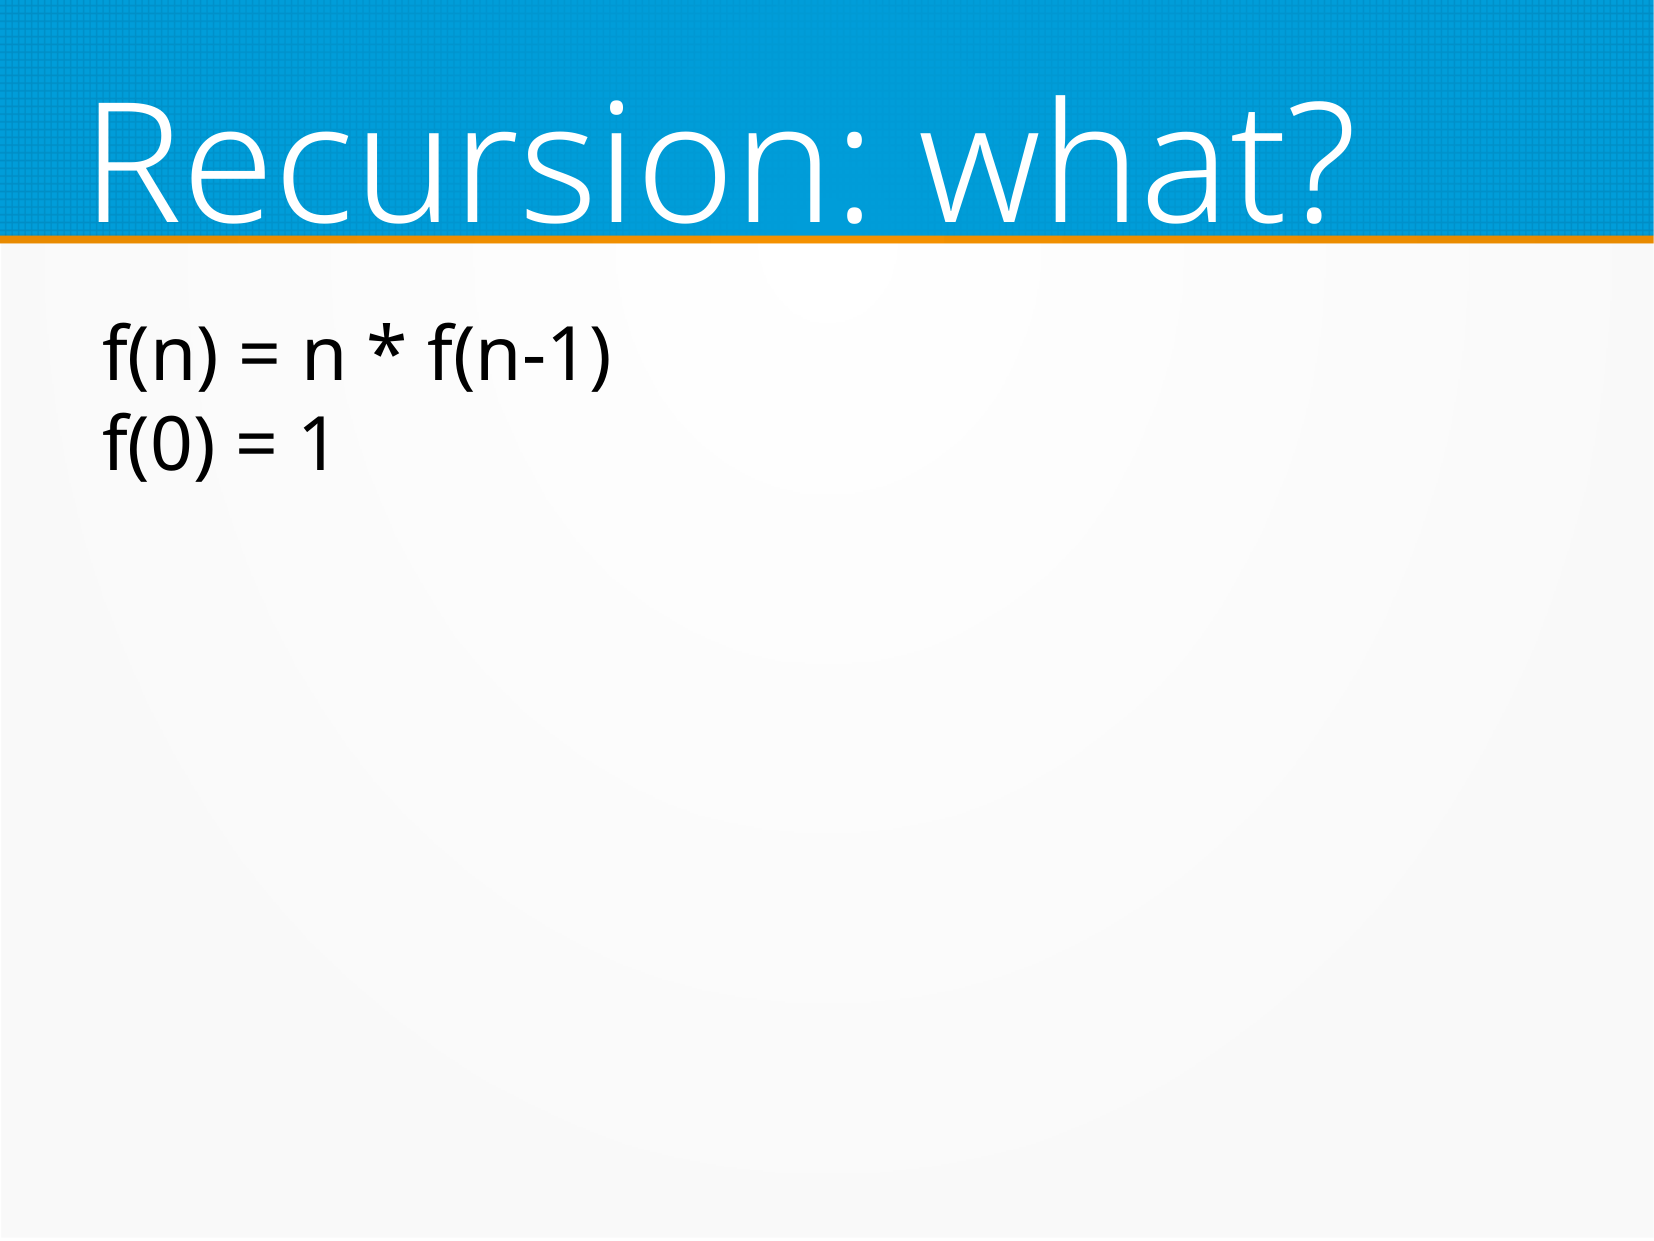

# Recursion: what?
f(n) = n * f(n-1)
f(0) = 1